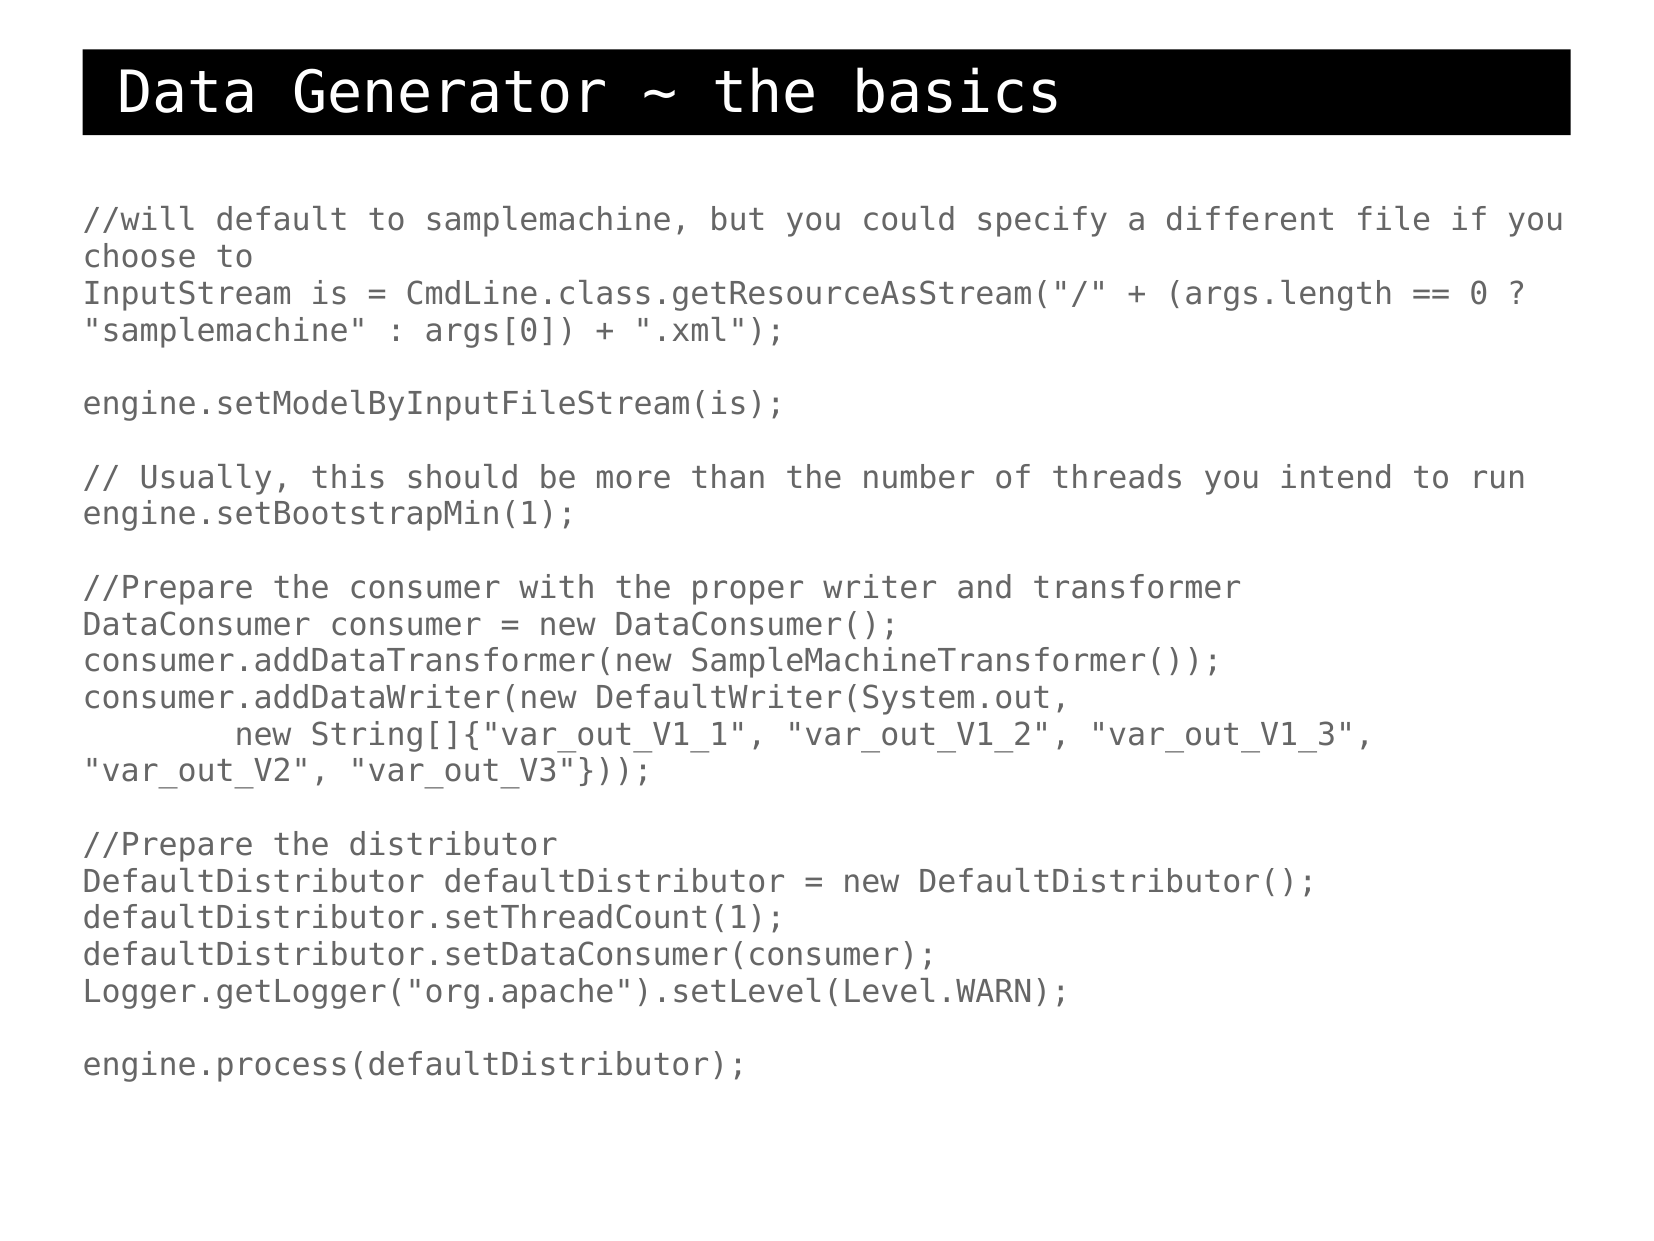

# Data Generator ~ the basics
//will default to samplemachine, but you could specify a different file if you choose to
InputStream is = CmdLine.class.getResourceAsStream("/" + (args.length == 0 ? "samplemachine" : args[0]) + ".xml");
engine.setModelByInputFileStream(is);
// Usually, this should be more than the number of threads you intend to run
engine.setBootstrapMin(1);
//Prepare the consumer with the proper writer and transformer
DataConsumer consumer = new DataConsumer();
consumer.addDataTransformer(new SampleMachineTransformer());
consumer.addDataWriter(new DefaultWriter(System.out,
 new String[]{"var_out_V1_1", "var_out_V1_2", "var_out_V1_3", "var_out_V2", "var_out_V3"}));
//Prepare the distributor
DefaultDistributor defaultDistributor = new DefaultDistributor();
defaultDistributor.setThreadCount(1);
defaultDistributor.setDataConsumer(consumer);
Logger.getLogger("org.apache").setLevel(Level.WARN);
engine.process(defaultDistributor);